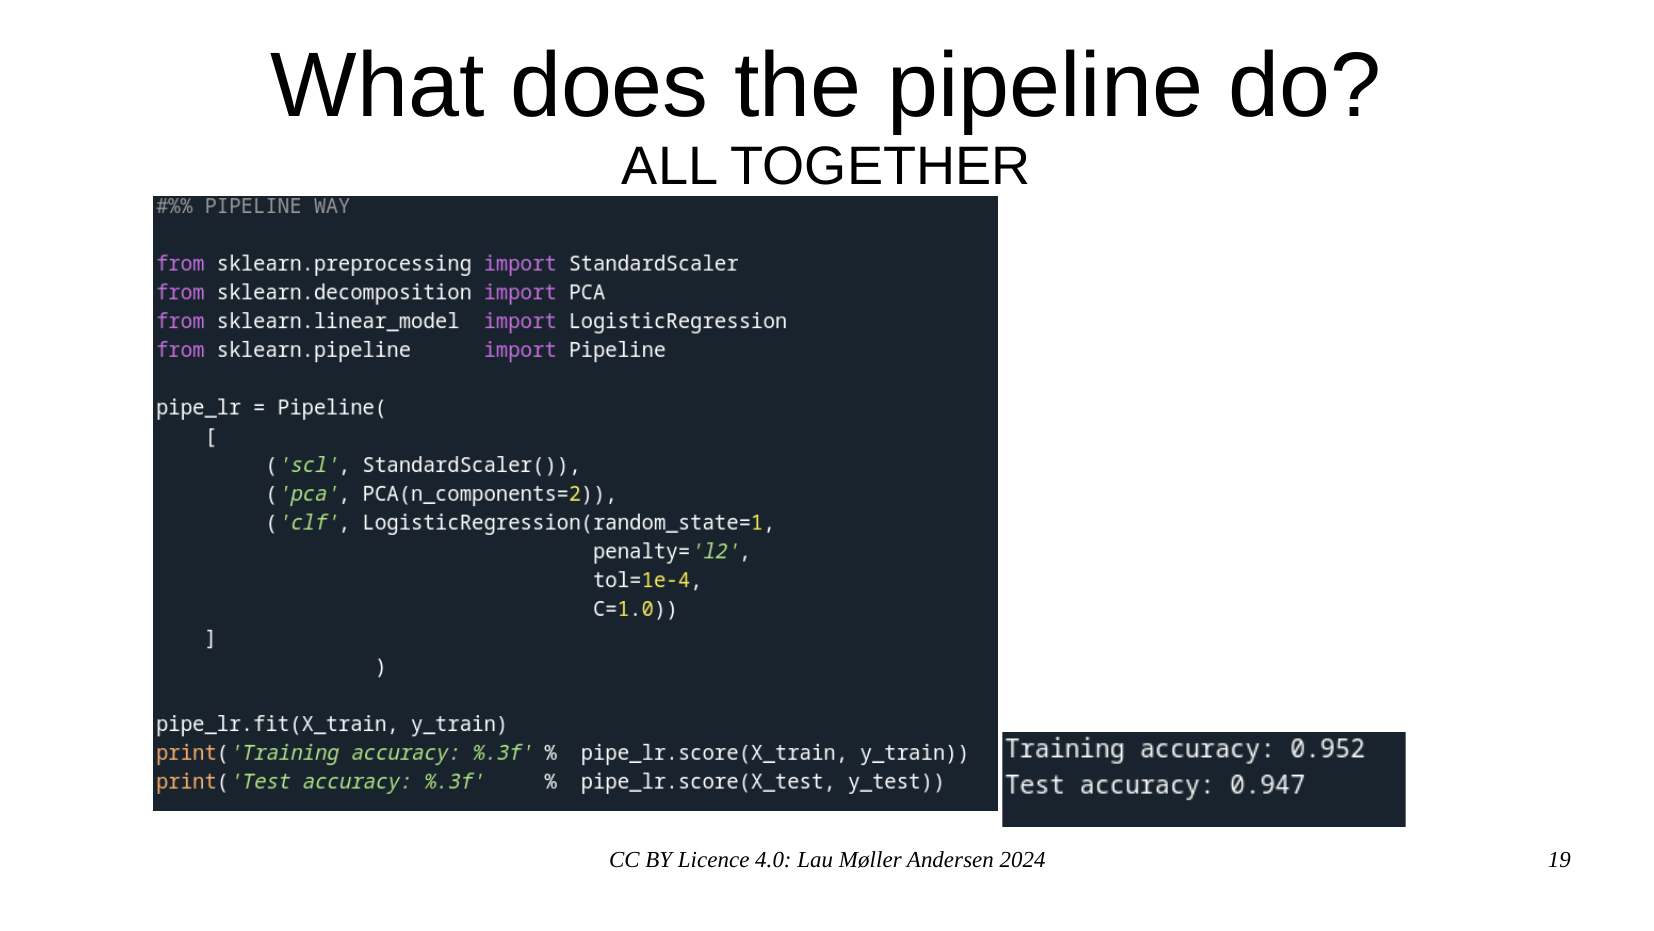

# What does the pipeline do? ALL TOGETHER
CC BY Licence 4.0: Lau Møller Andersen 2024
19